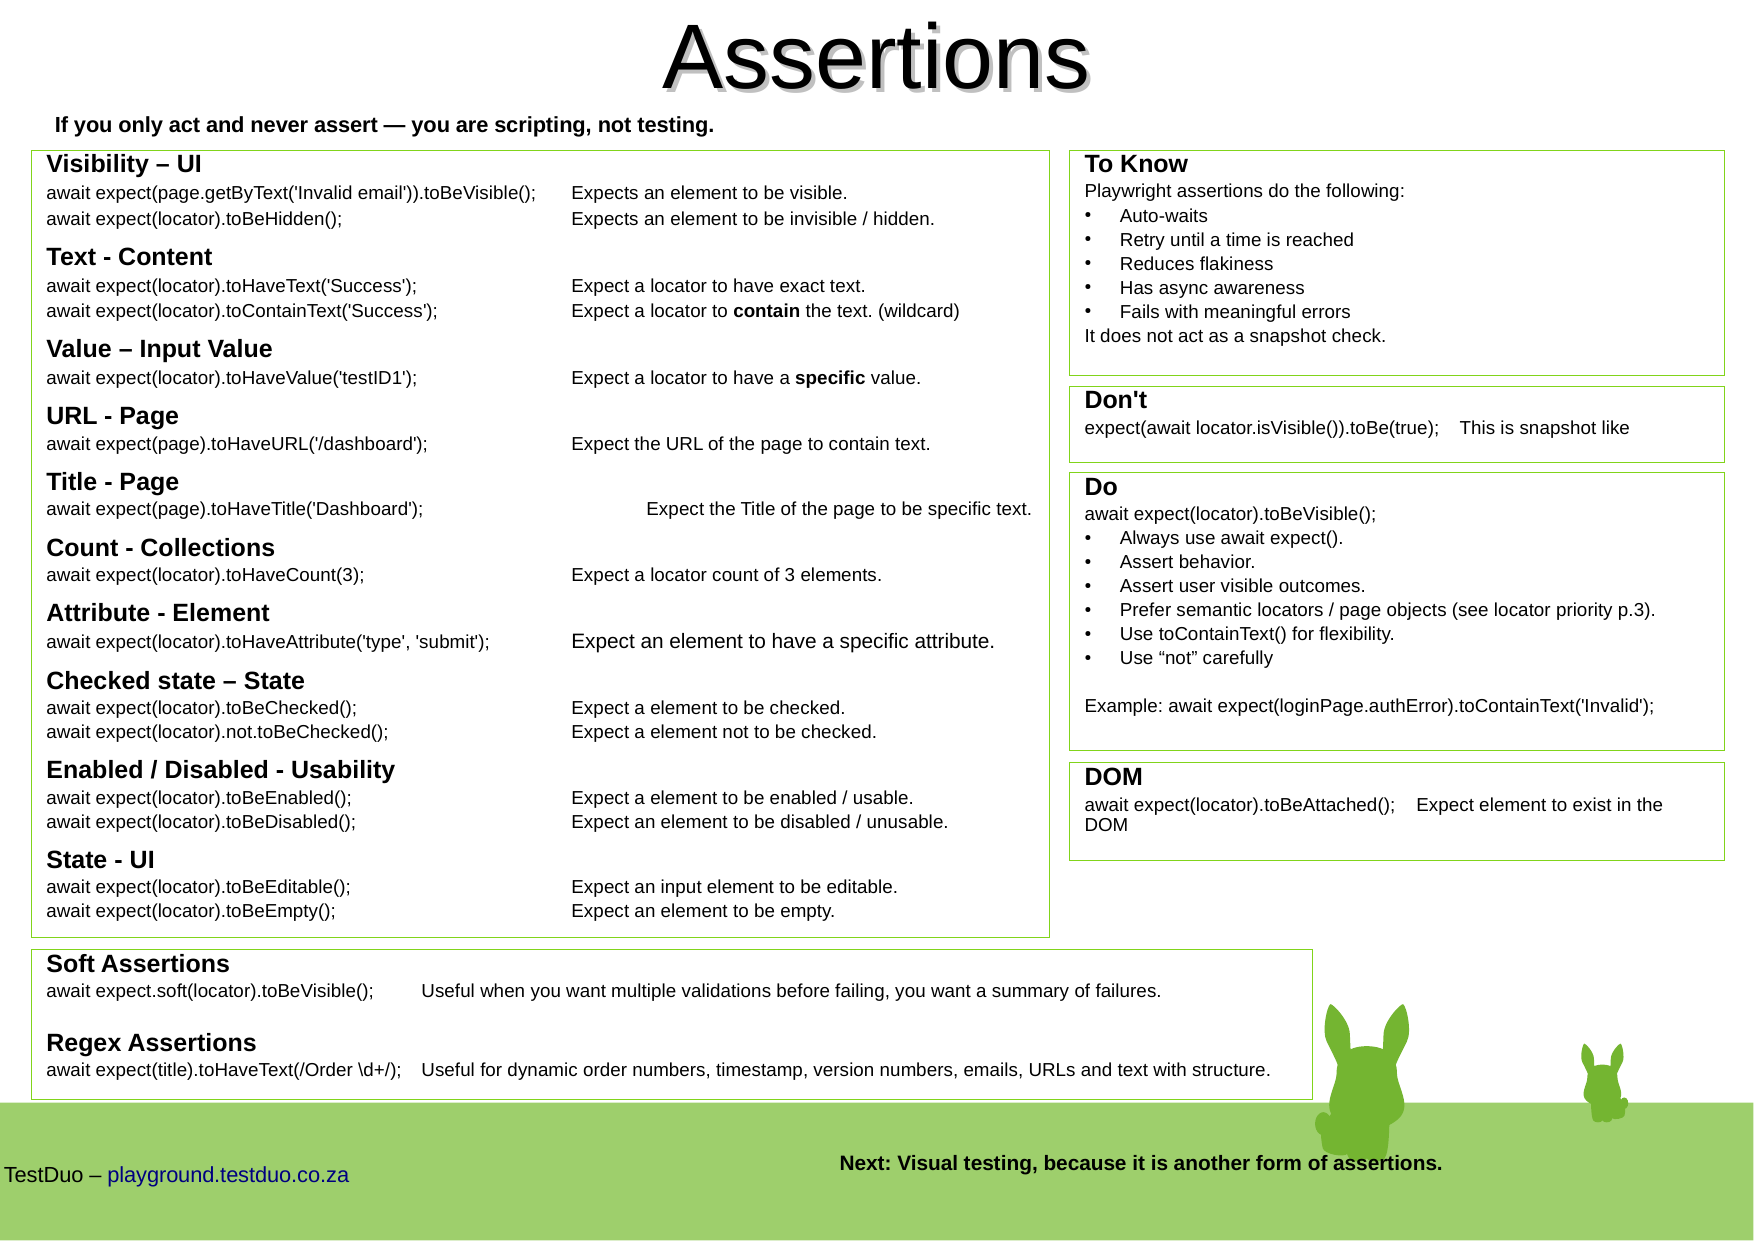

Assertions
If you only act and never assert — you are scripting, not testing.
Visibility – UI
await expect(page.getByText('Invalid email')).toBeVisible();	Expects an element to be visible.
await expect(locator).toBeHidden();				Expects an element to be invisible / hidden.
Text - Content
await expect(locator).toHaveText('Success');			Expect a locator to have exact text.
await expect(locator).toContainText('Success');		Expect a locator to contain the text. (wildcard)
Value – Input Value
await expect(locator).toHaveValue('testID1');			Expect a locator to have a specific value.
URL - Page
await expect(page).toHaveURL('/dashboard');		Expect the URL of the page to contain text.
Title - Page
await expect(page).toHaveTitle('Dashboard');			Expect the Title of the page to be specific text.
Count - Collections
await expect(locator).toHaveCount(3);			Expect a locator count of 3 elements.
Attribute - Element
await expect(locator).toHaveAttribute('type', 'submit');		Expect an element to have a specific attribute.
Checked state – State
await expect(locator).toBeChecked();			Expect a element to be checked.
await expect(locator).not.toBeChecked();			Expect a element not to be checked.
Enabled / Disabled - Usability
await expect(locator).toBeEnabled();			Expect a element to be enabled / usable.
await expect(locator).toBeDisabled();			Expect an element to be disabled / unusable.
State - UI
await expect(locator).toBeEditable(); 			Expect an input element to be editable.
await expect(locator).toBeEmpty(); 			Expect an element to be empty.
To Know
Playwright assertions do the following:
Auto-waits
Retry until a time is reached
Reduces flakiness
Has async awareness
Fails with meaningful errors
It does not act as a snapshot check.
Don't
expect(await locator.isVisible()).toBe(true);	This is snapshot like
Do
await expect(locator).toBeVisible();
Always use await expect().
Assert behavior.
Assert user visible outcomes.
Prefer semantic locators / page objects (see locator priority p.3).
Use toContainText() for flexibility.
Use “not” carefully
Example: await expect(loginPage.authError).toContainText('Invalid');
DOM
await expect(locator).toBeAttached(); Expect element to exist in the DOM
Soft Assertions
await expect.soft(locator).toBeVisible();	Useful when you want multiple validations before failing, you want a summary of failures.
Regex Assertions
await expect(title).toHaveText(/Order \d+/);	Useful for dynamic order numbers, timestamp, version numbers, emails, URLs and text with structure.
Next: Visual testing, because it is another form of assertions.
# TestDuo – playground.testduo.co.za